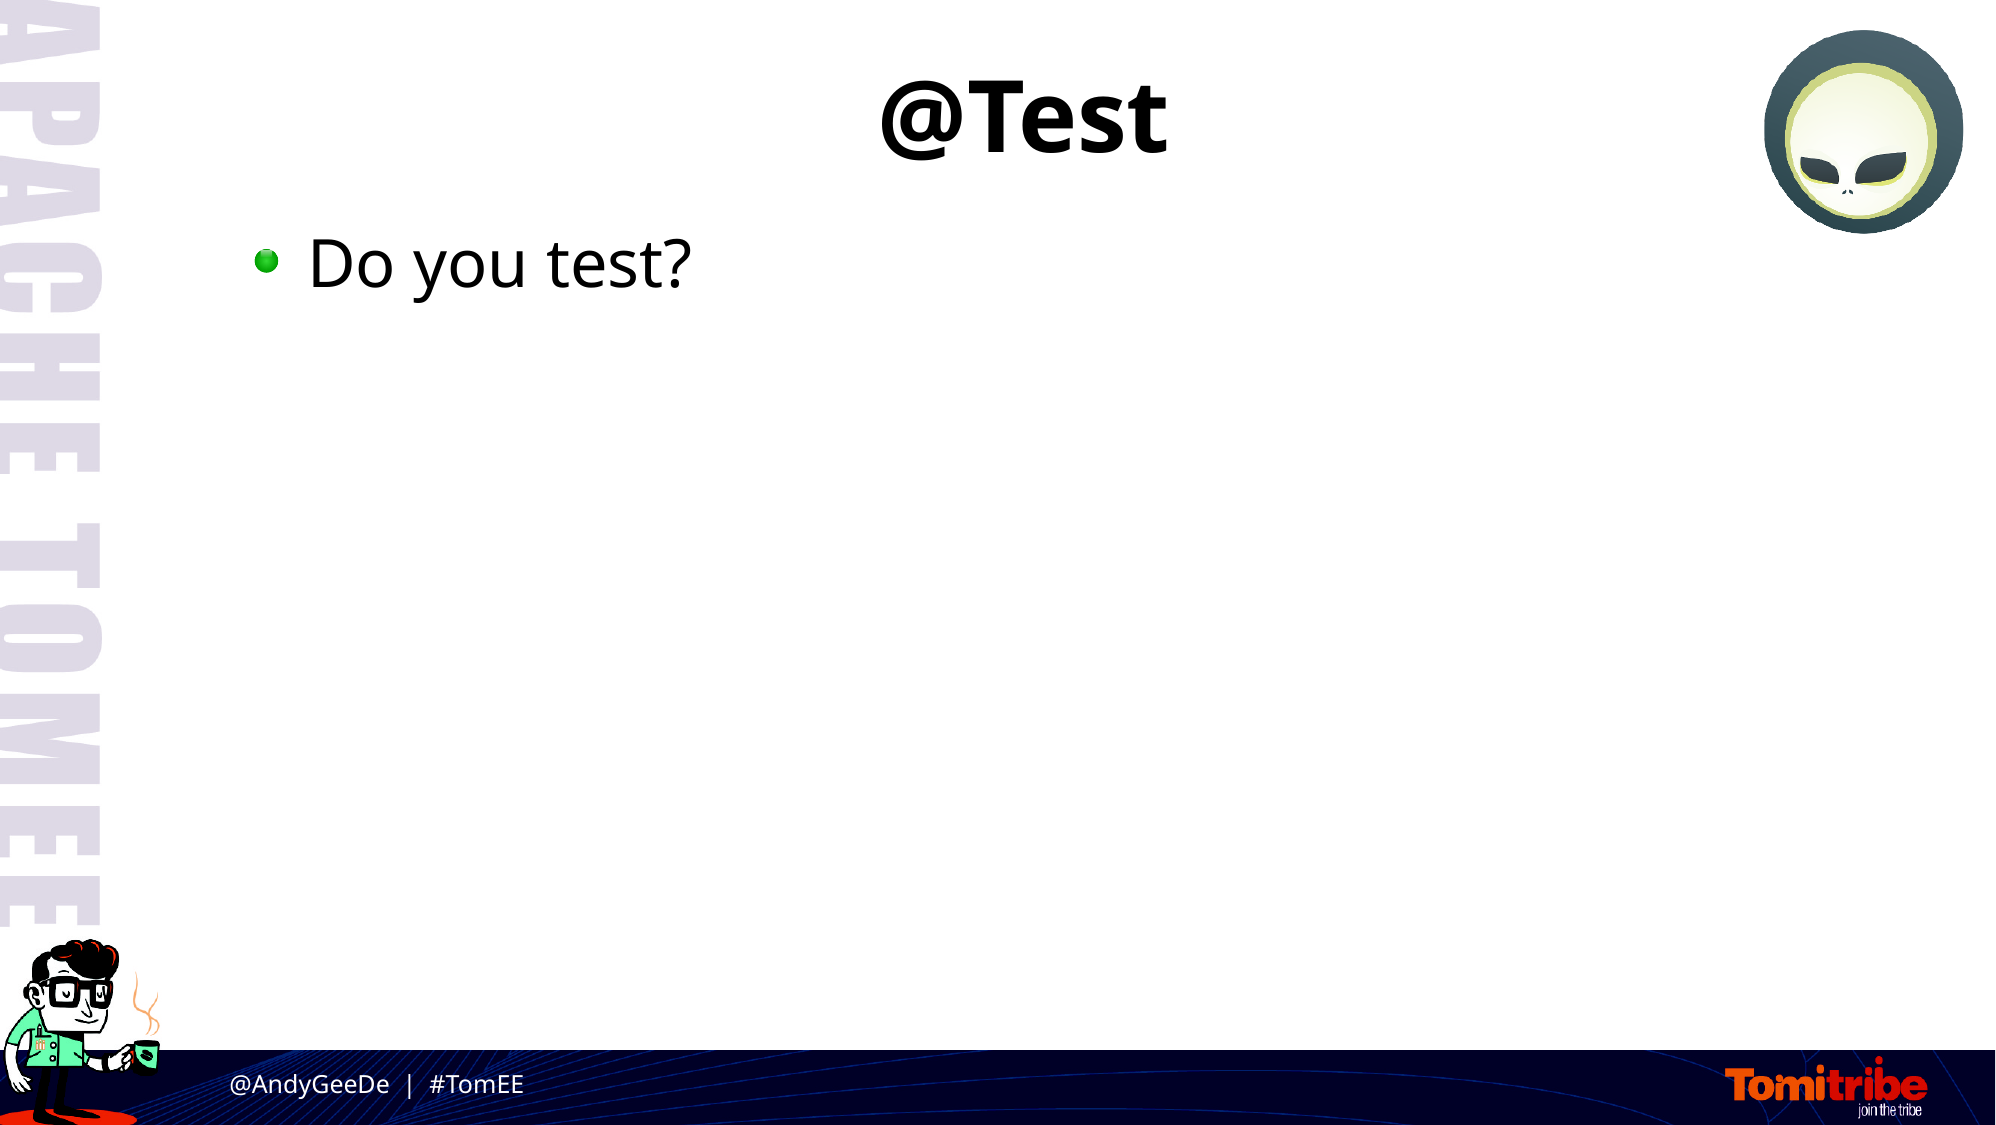

# @Test
Do you test?
@AndyGeeDe | #TomEE